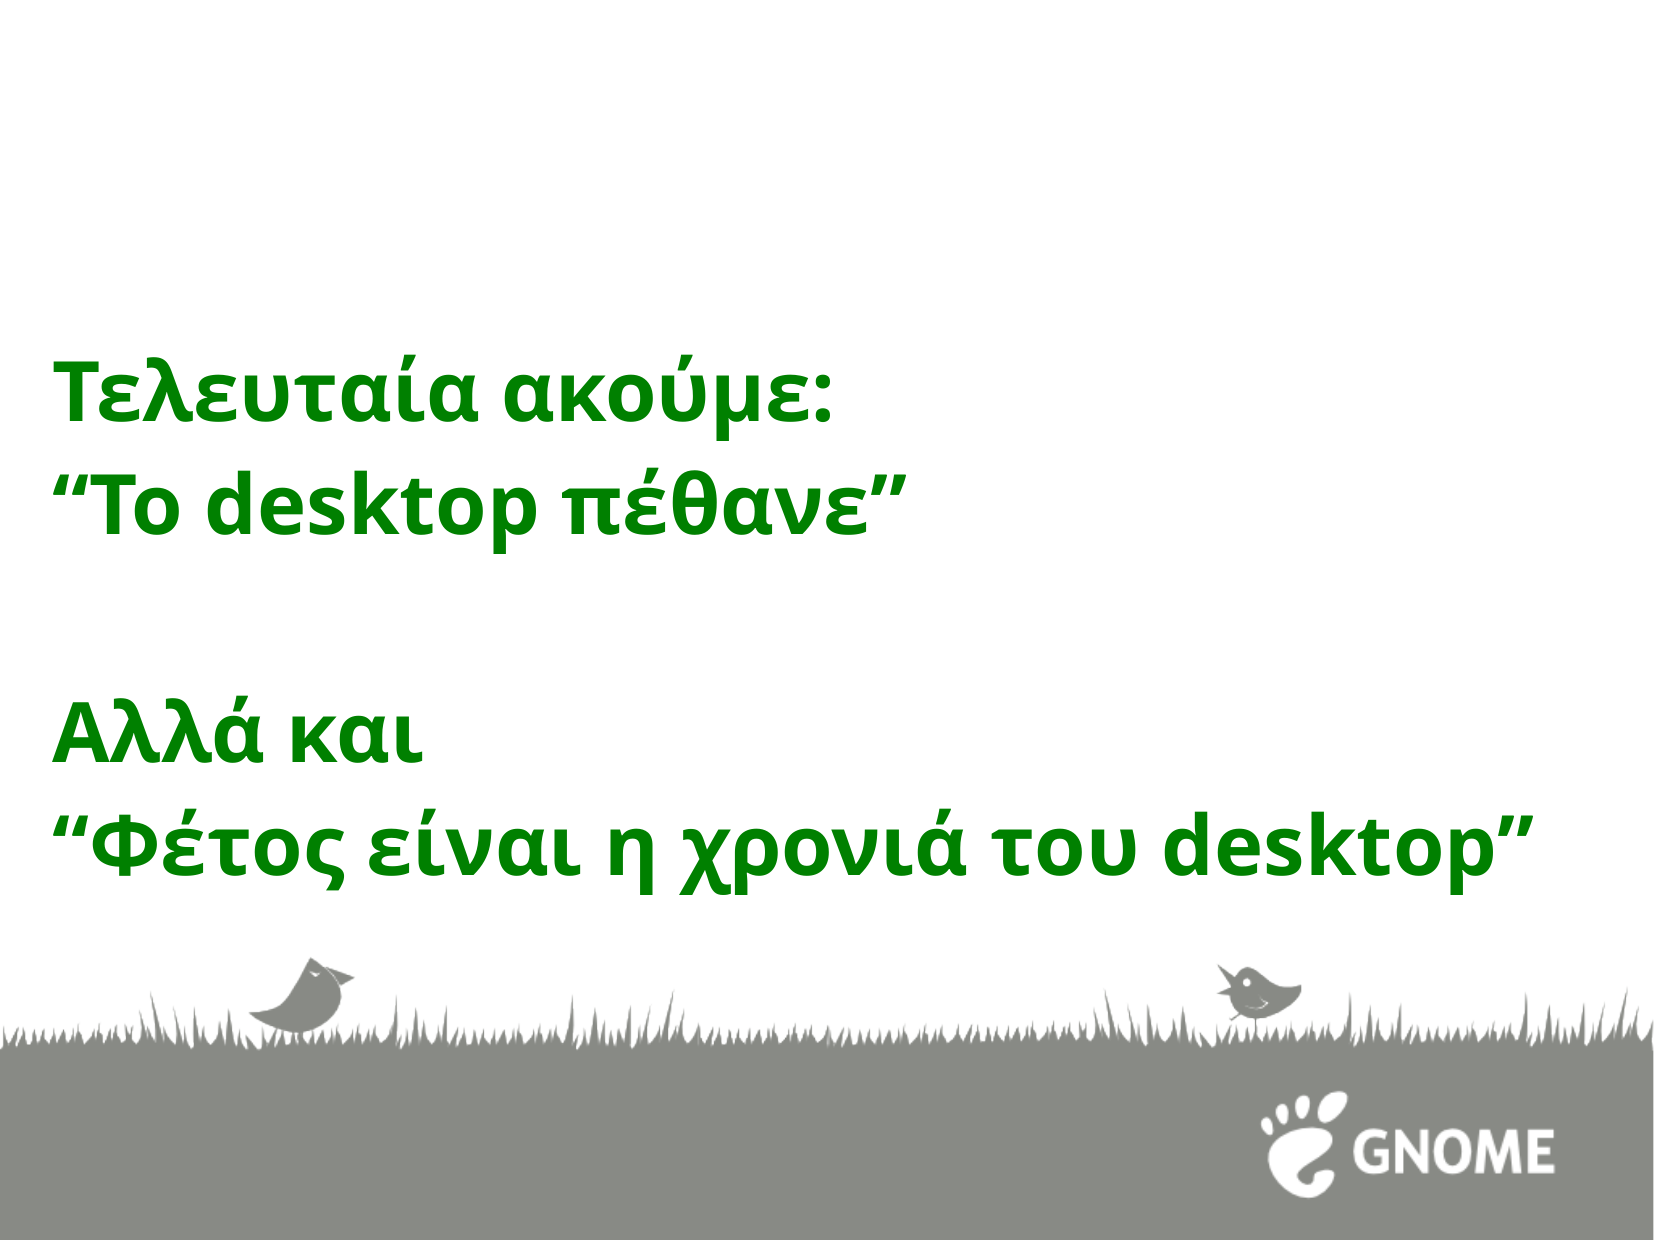

Τελευταία ακούμε:
“Το desktop πέθανε”
Αλλά και
“Φέτος είναι η χρονιά του desktop”